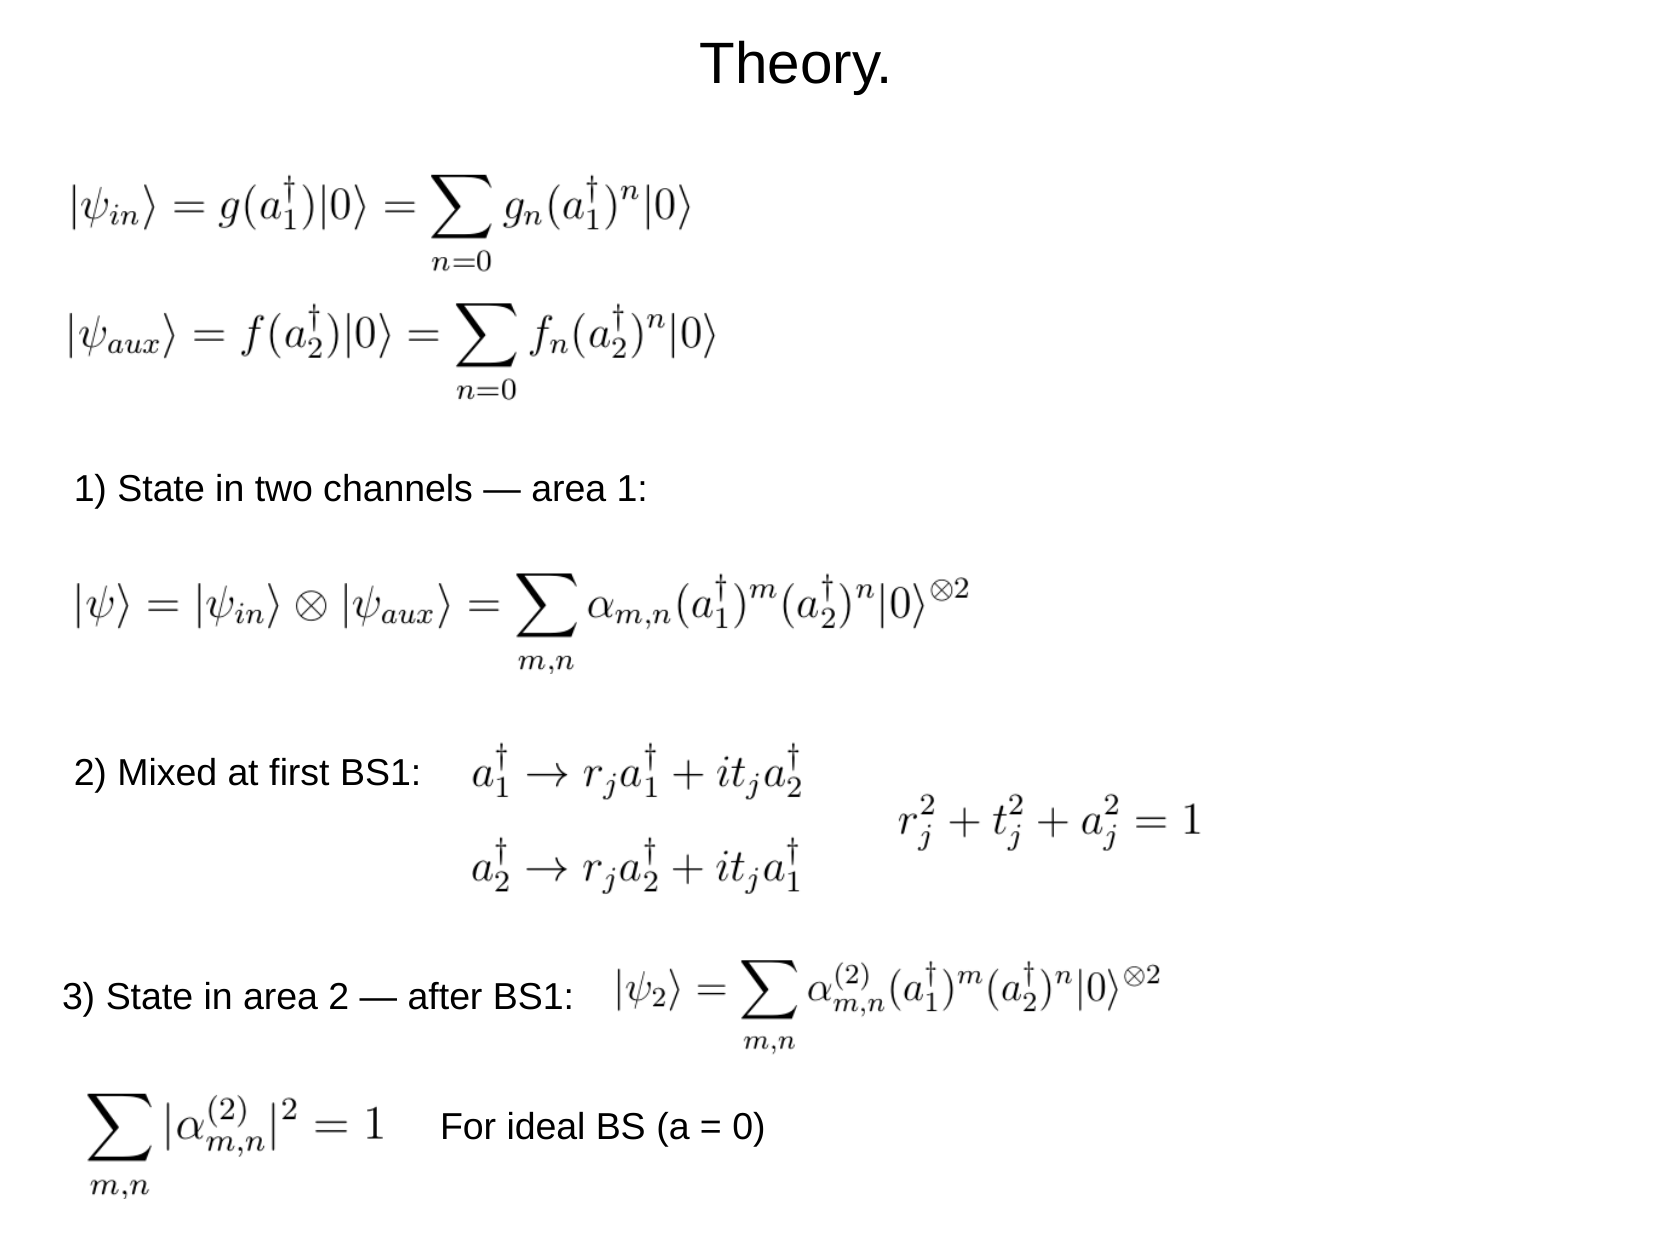

Theory.
1) State in two channels — area 1:
2) Mixed at first BS1:
3) State in area 2 — after BS1:
For ideal BS (a = 0)